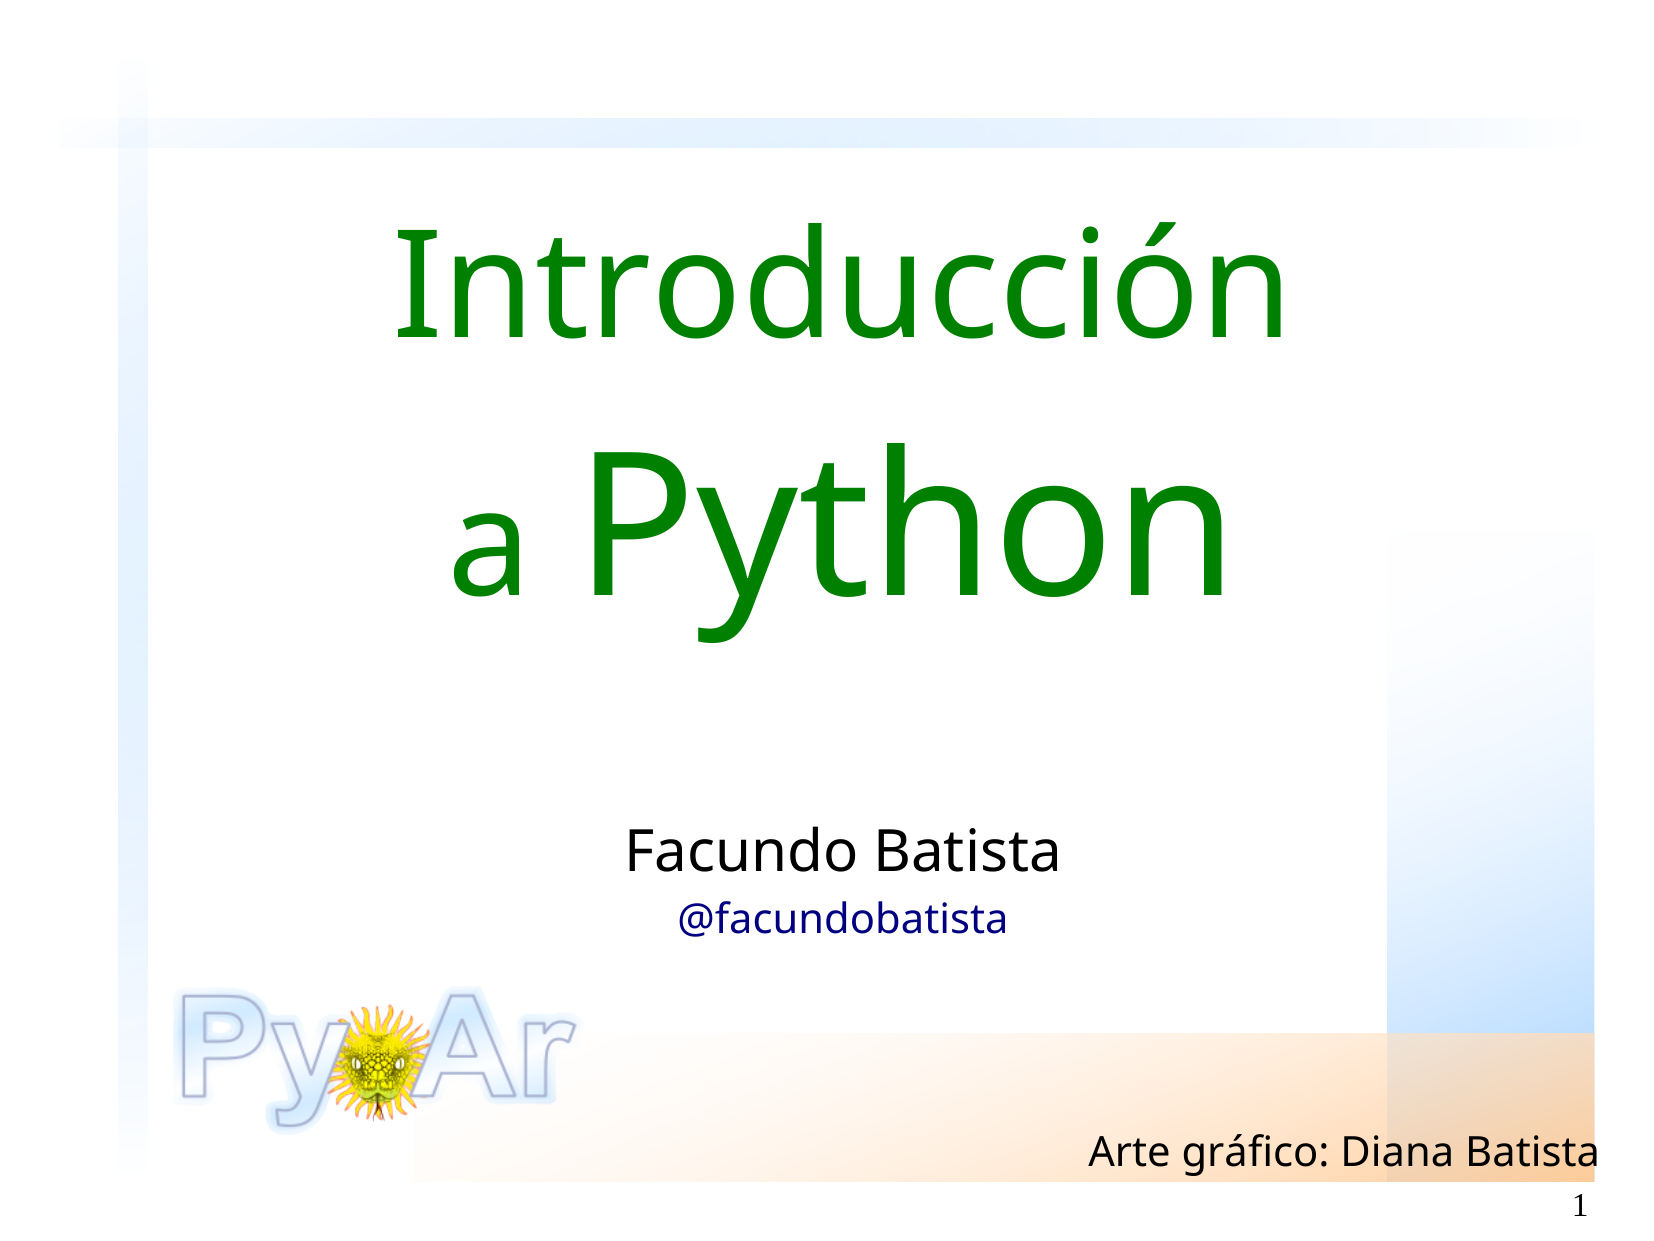

Introducción a Python
Facundo Batista
@facundobatista
Arte gráfico: Diana Batista